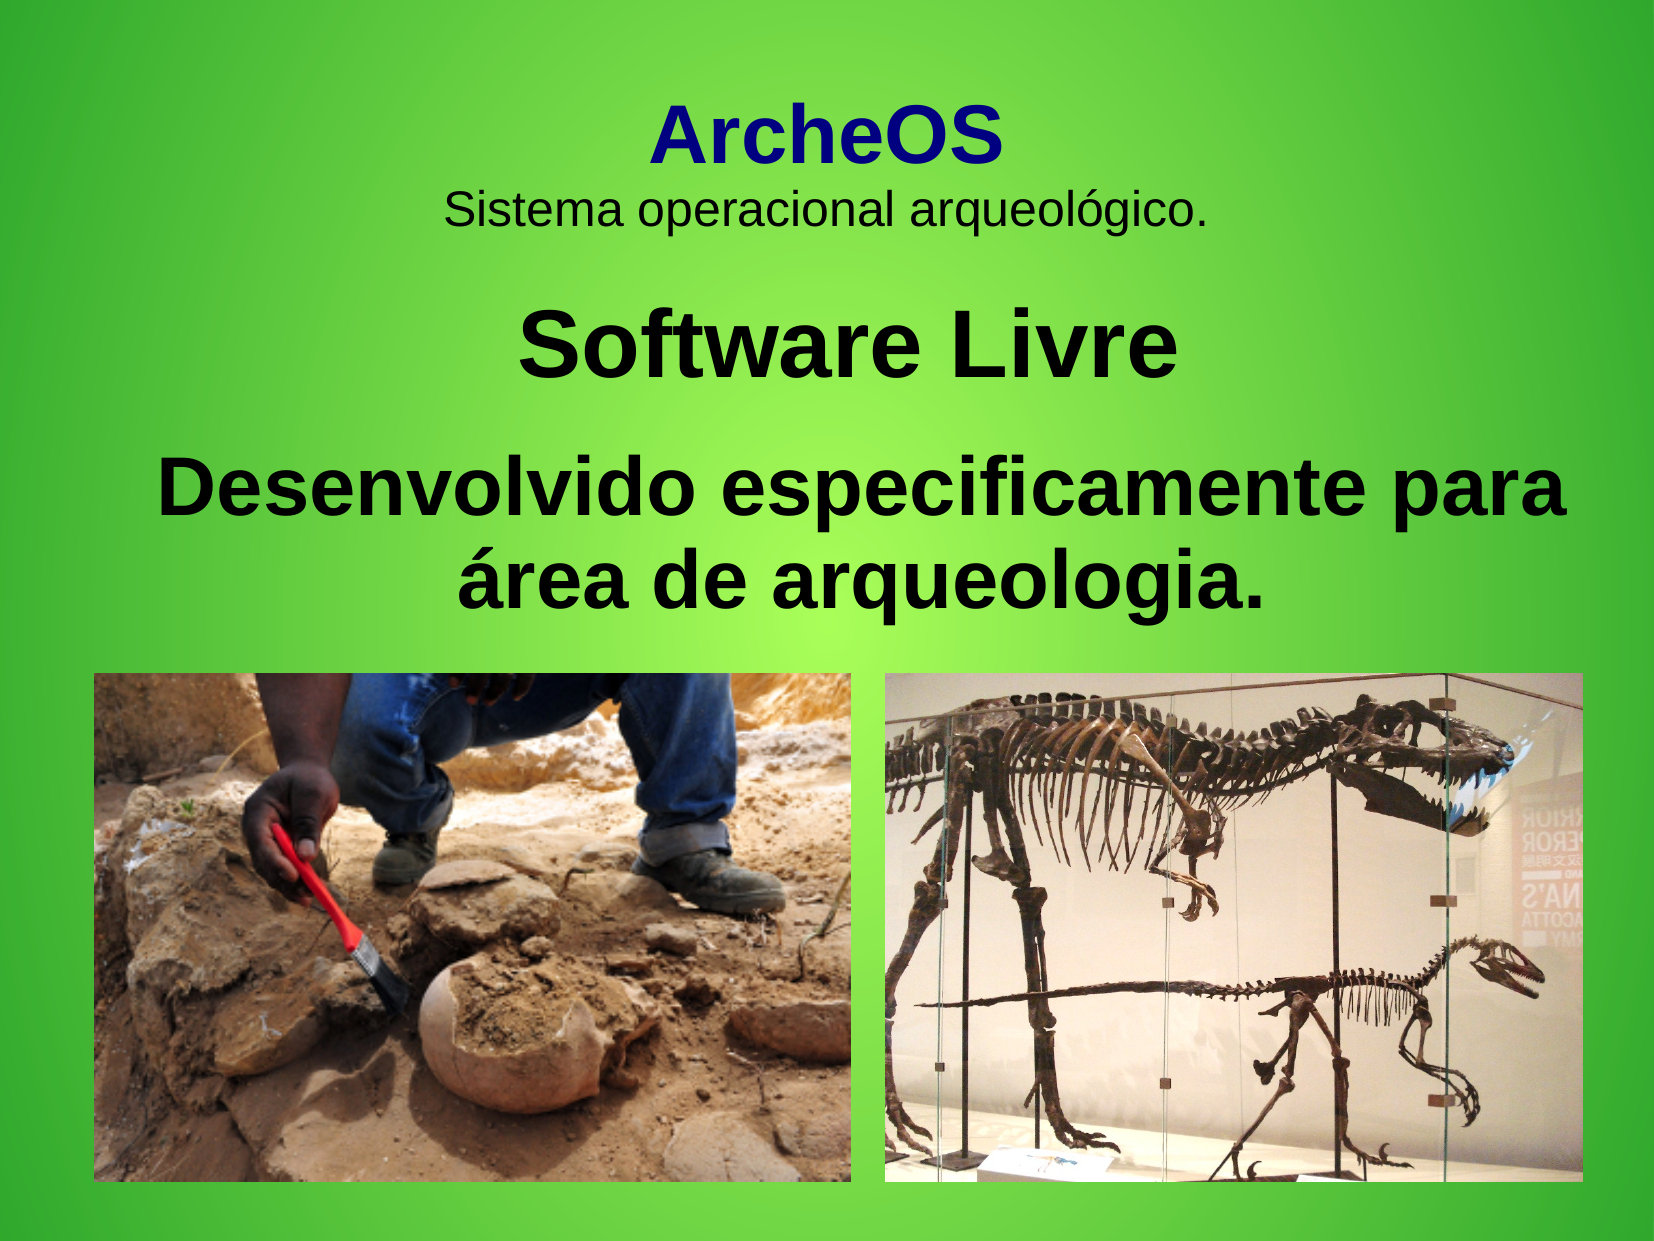

# ArcheOS Sistema operacional arqueológico.
Software Livre
Desenvolvido especificamente para área de arqueologia.